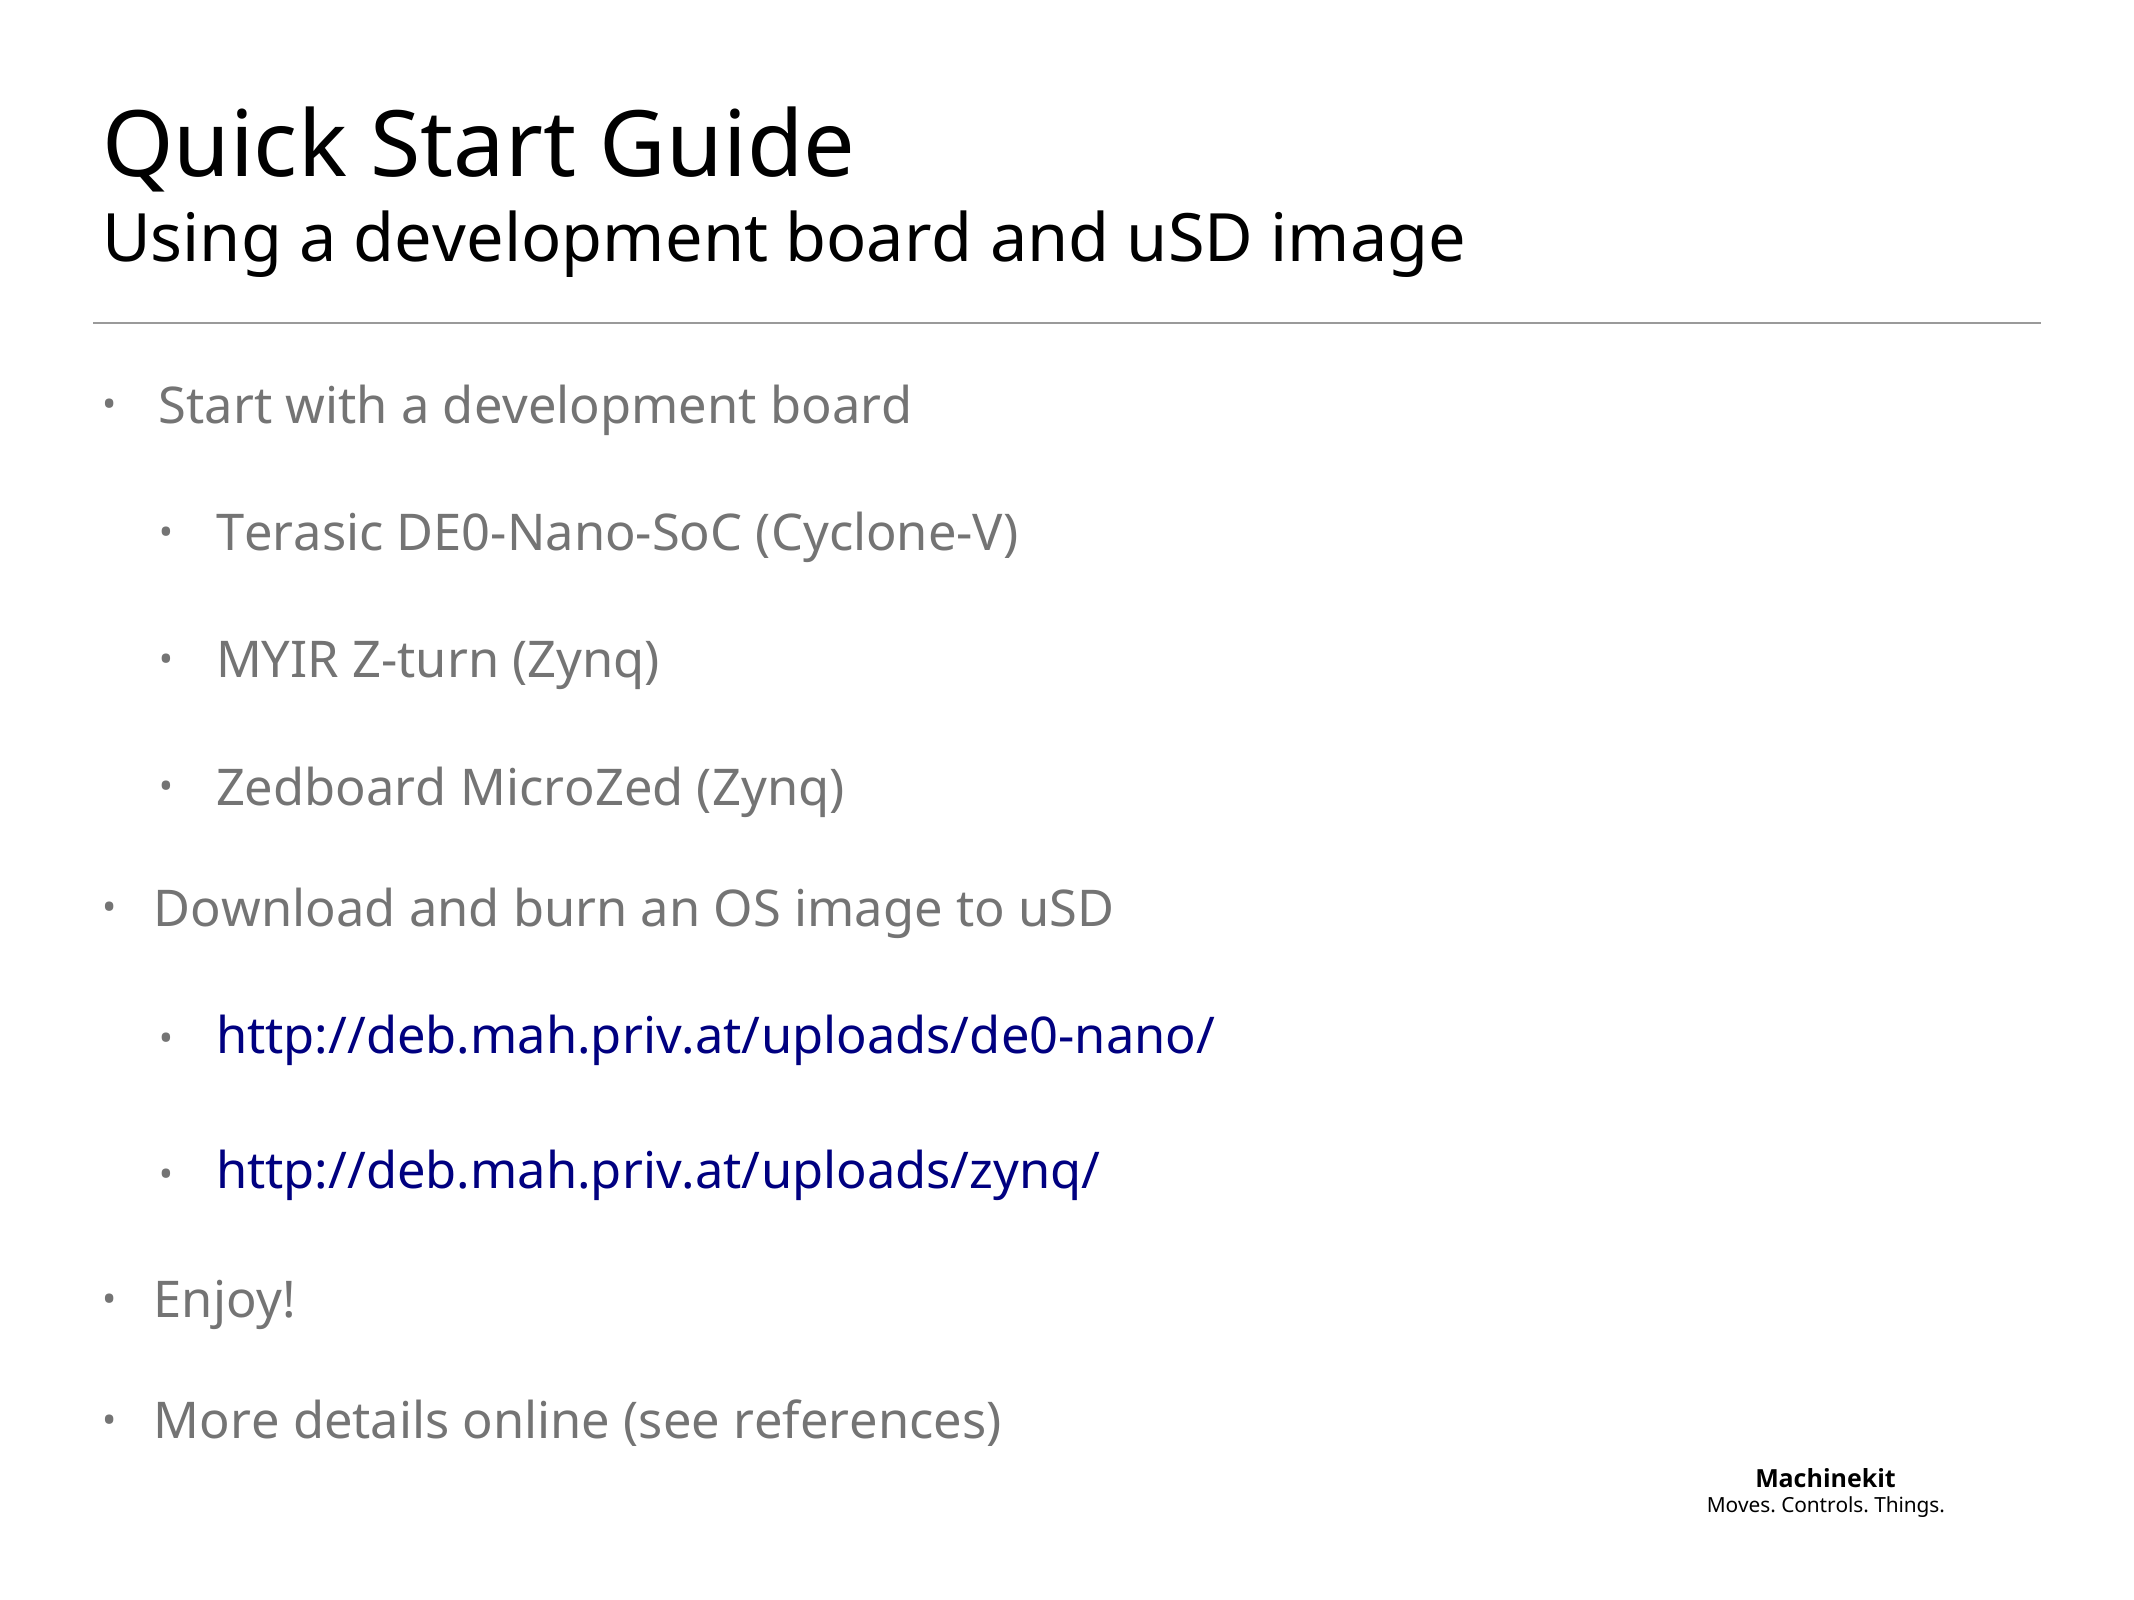

# Quick Start Guide Using a development board and uSD image
Start with a development board
Terasic DE0-Nano-SoC (Cyclone-V)
MYIR Z-turn (Zynq)
Zedboard MicroZed (Zynq)
Download and burn an OS image to uSD
http://deb.mah.priv.at/uploads/de0-nano/
http://deb.mah.priv.at/uploads/zynq/
Enjoy!
More details online (see references)